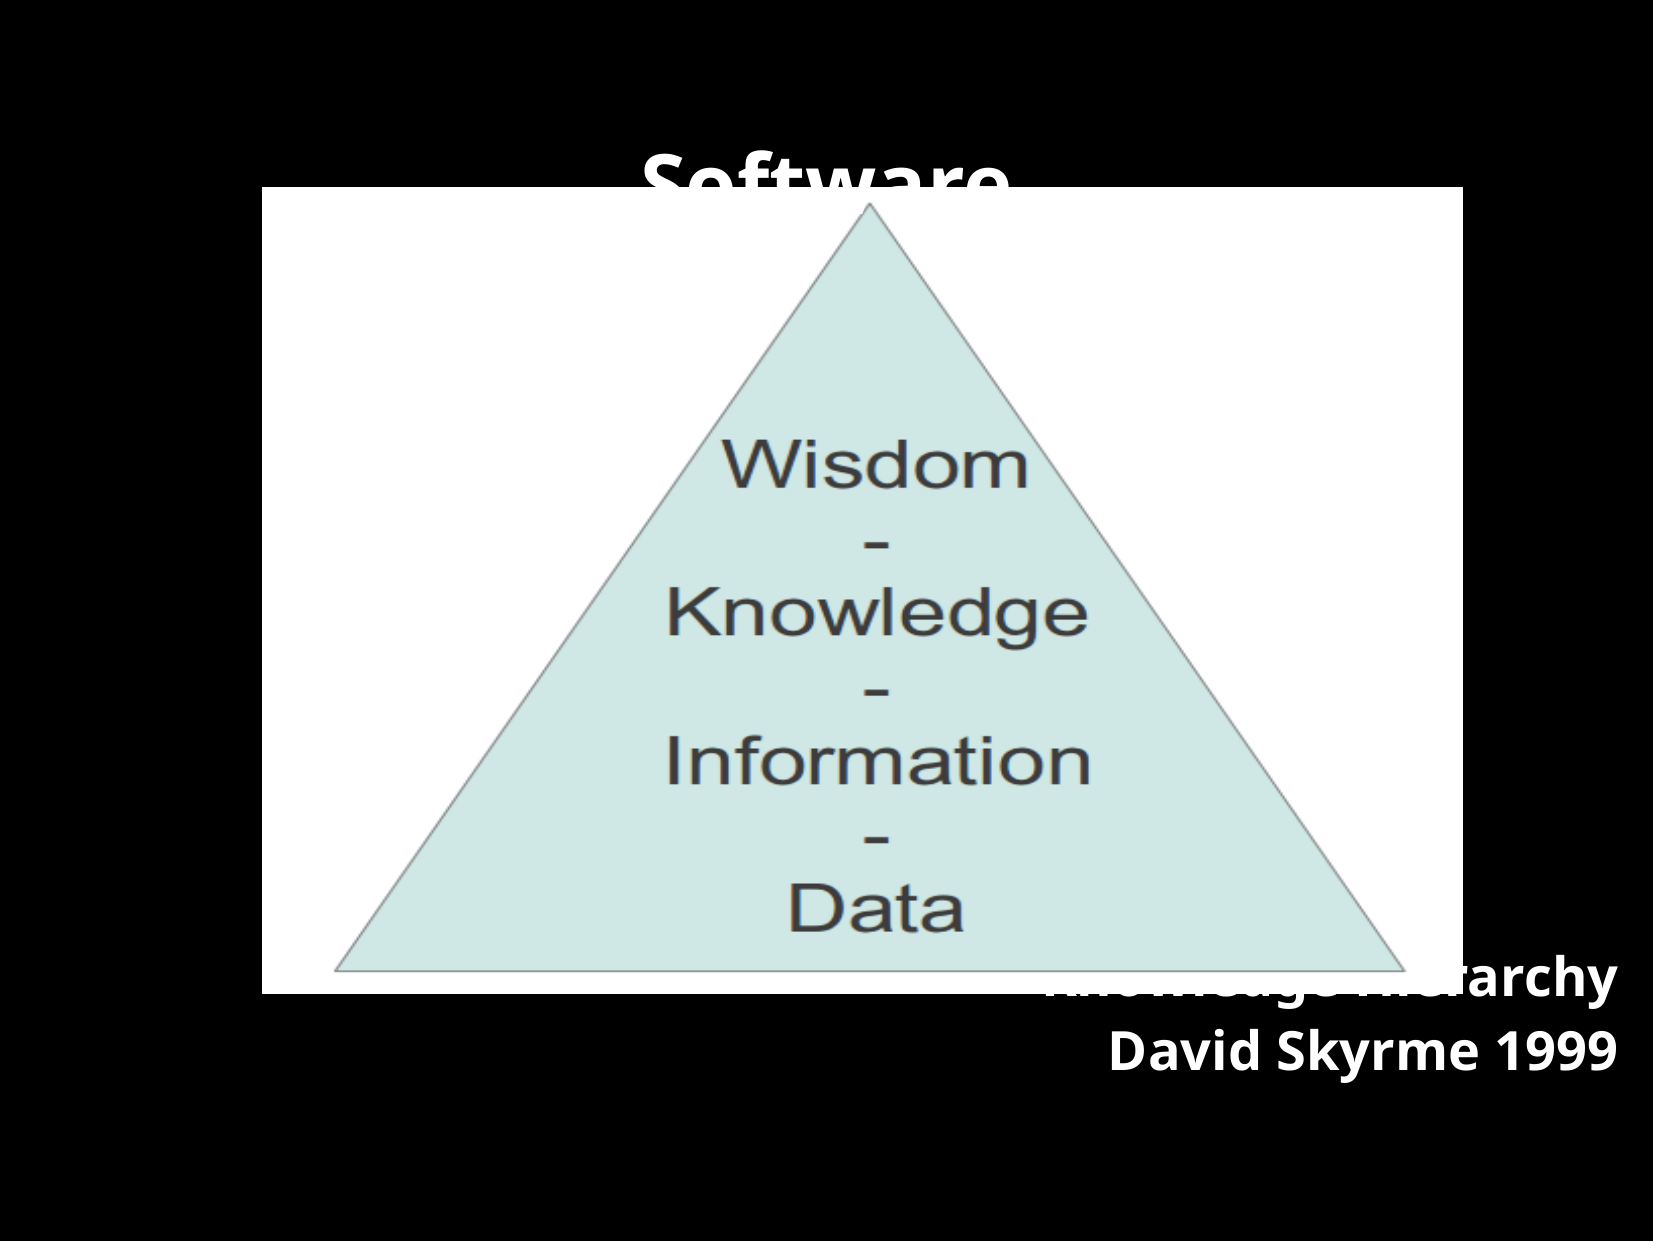

Software
# Knowledge Hierarchy
David Skyrme 1999